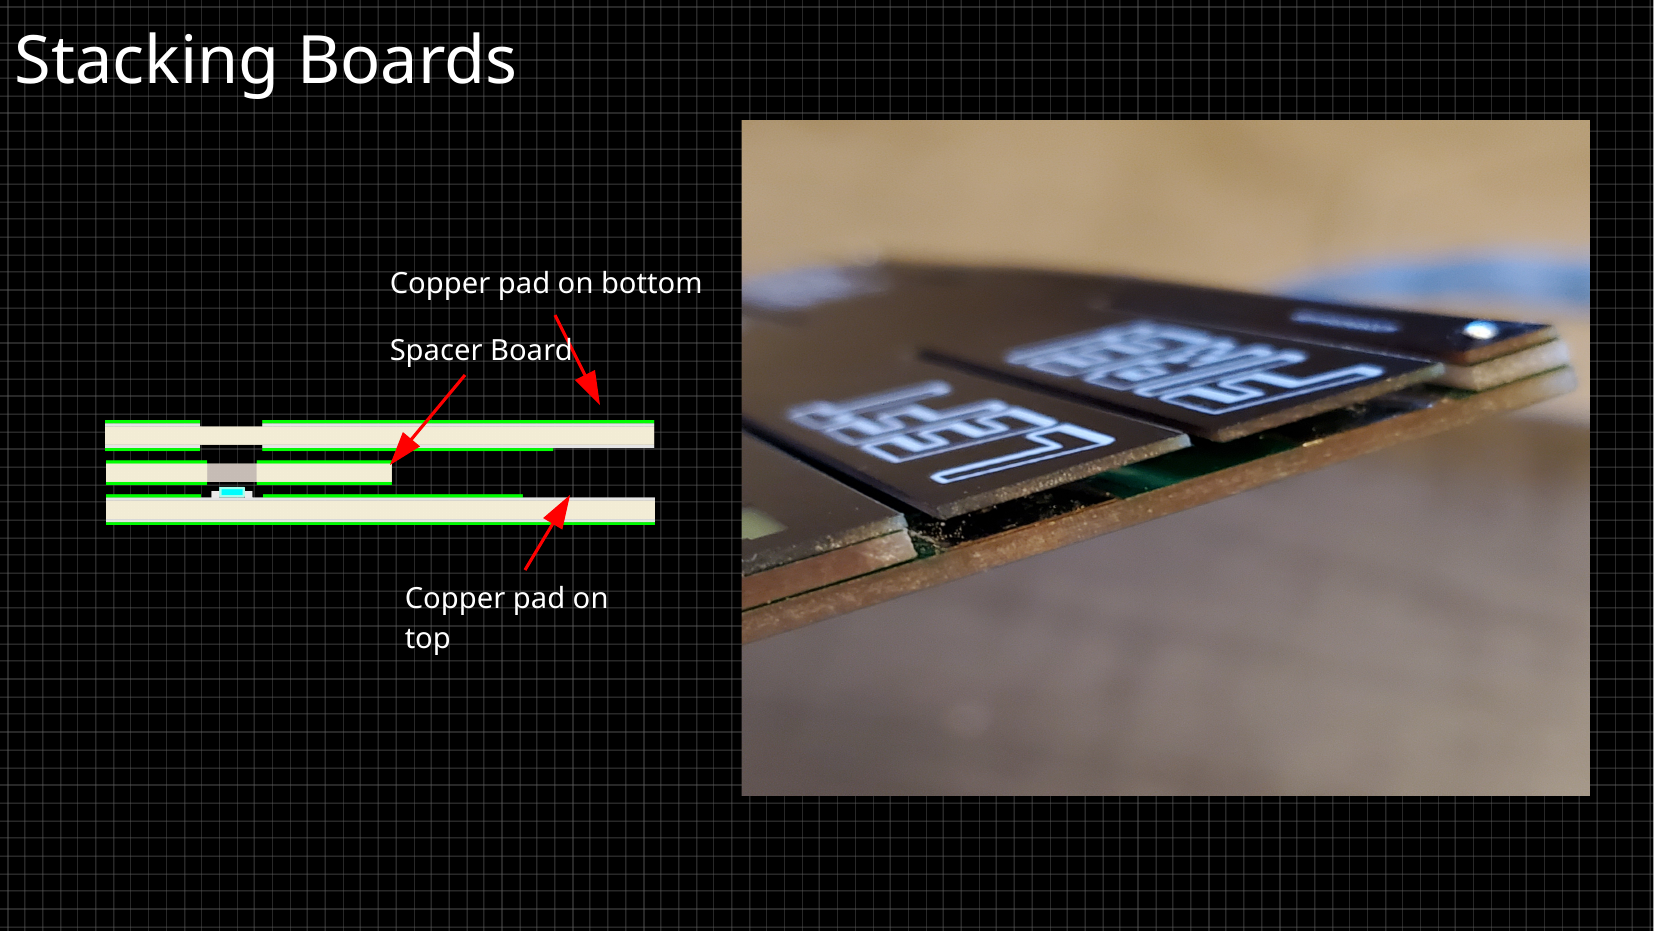

Stacking Boards
Copper pad on bottom
Spacer Board
Copper pad on top